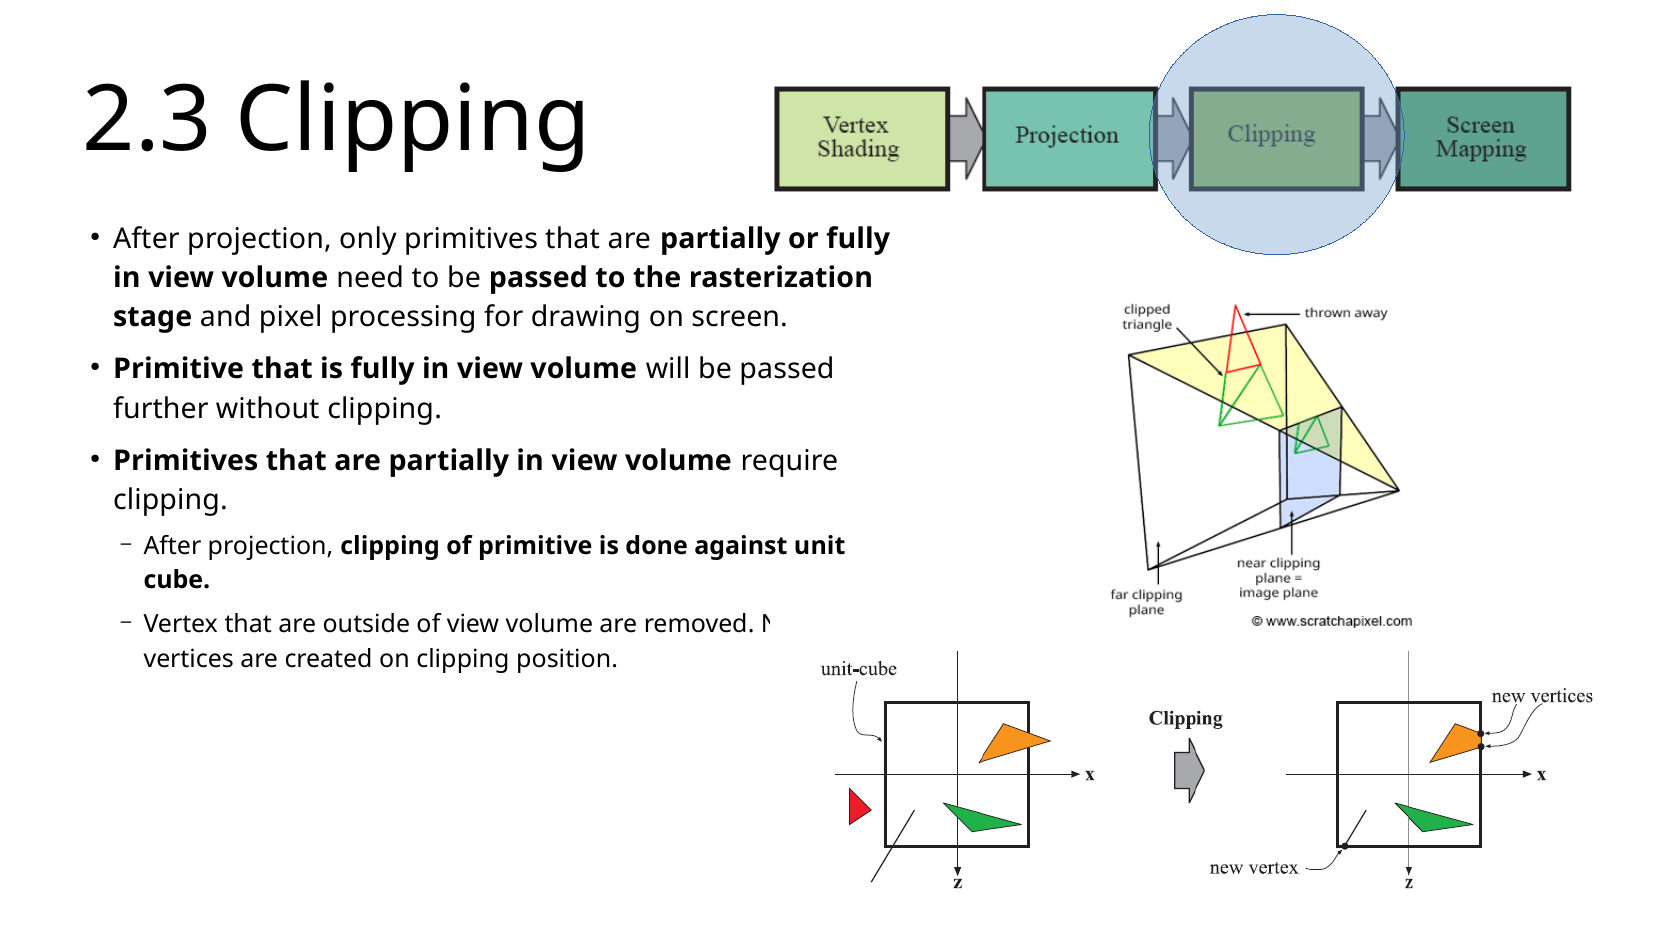

# 2.3 Clipping
After projection, only primitives that are partially or fully in view volume need to be passed to the rasterization stage and pixel processing for drawing on screen.
Primitive that is fully in view volume will be passed further without clipping.
Primitives that are partially in view volume require clipping.
After projection, clipping of primitive is done against unit cube.
Vertex that are outside of view volume are removed. New vertices are created on clipping position.
82